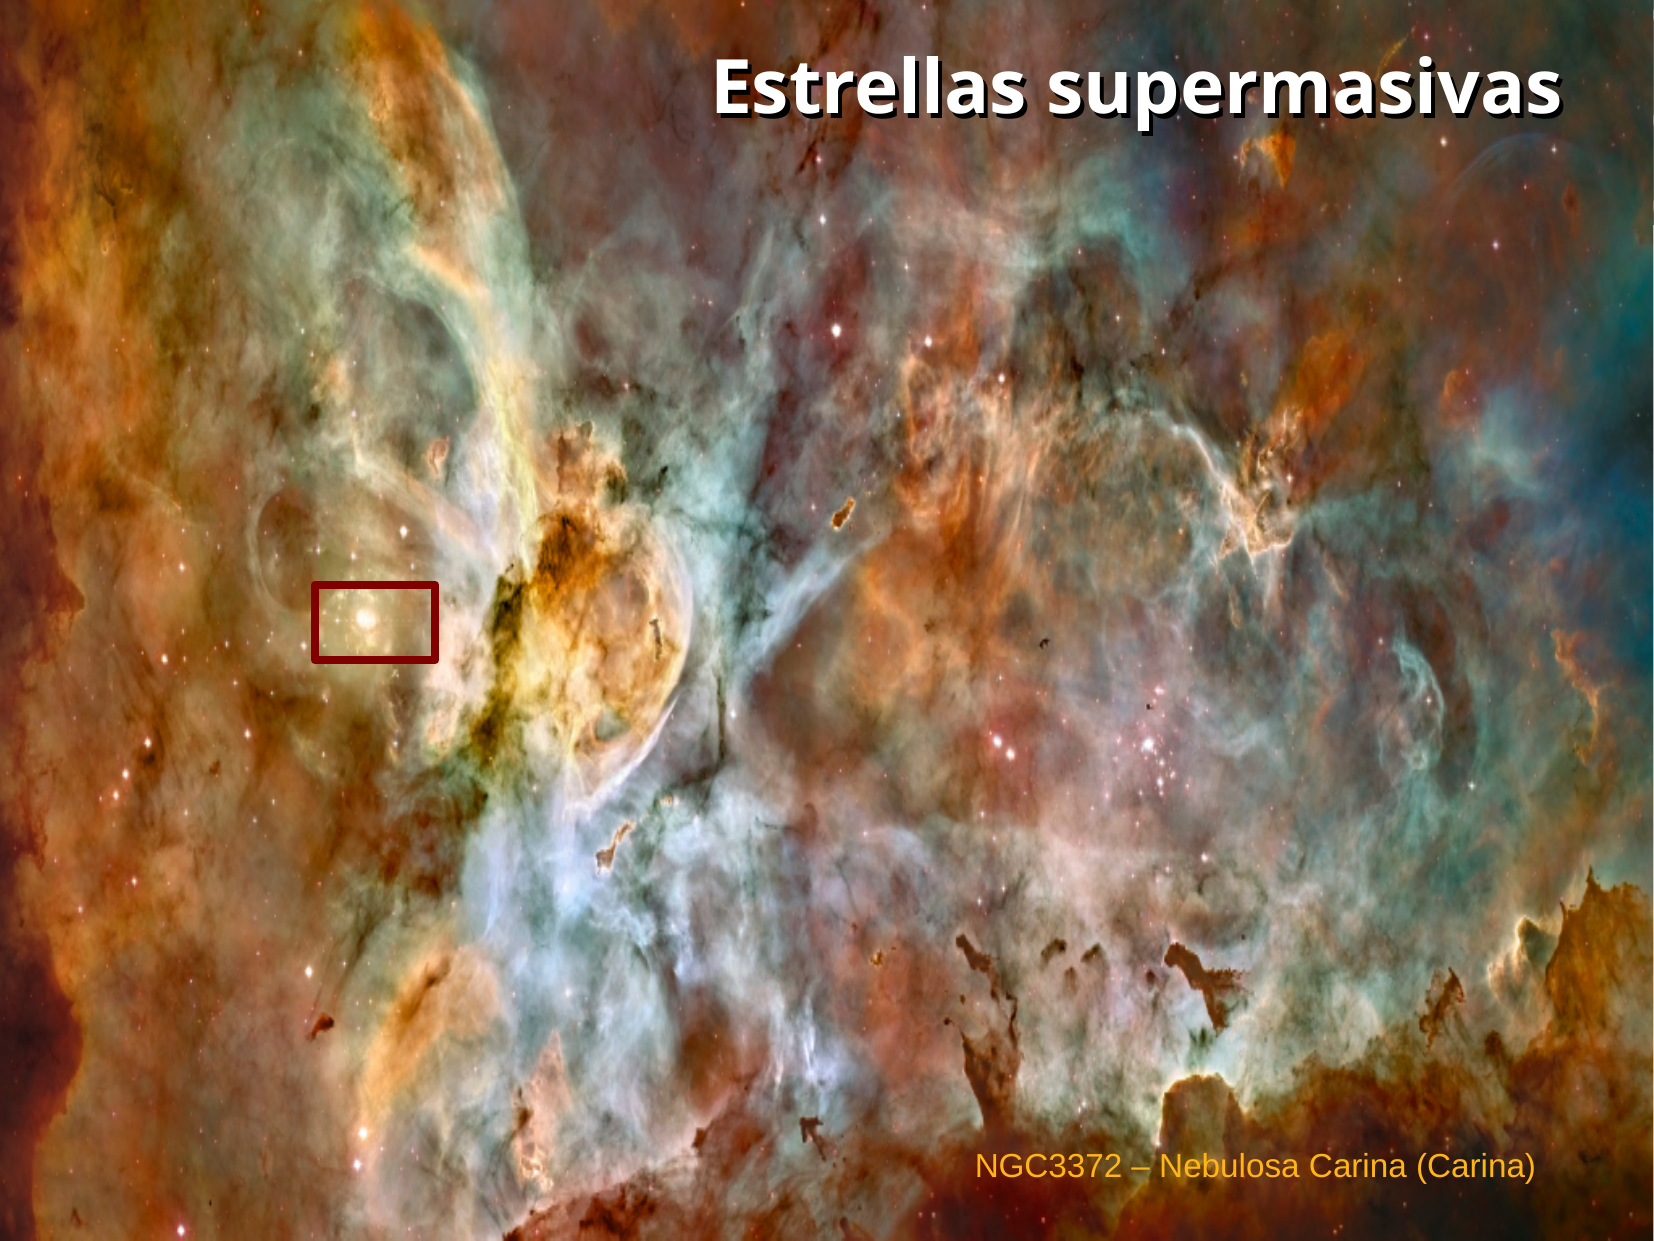

# Estrellas supermasivas
NGC3372 – Nebulosa Carina (Carina)
H. Asorey - Física IV B
28